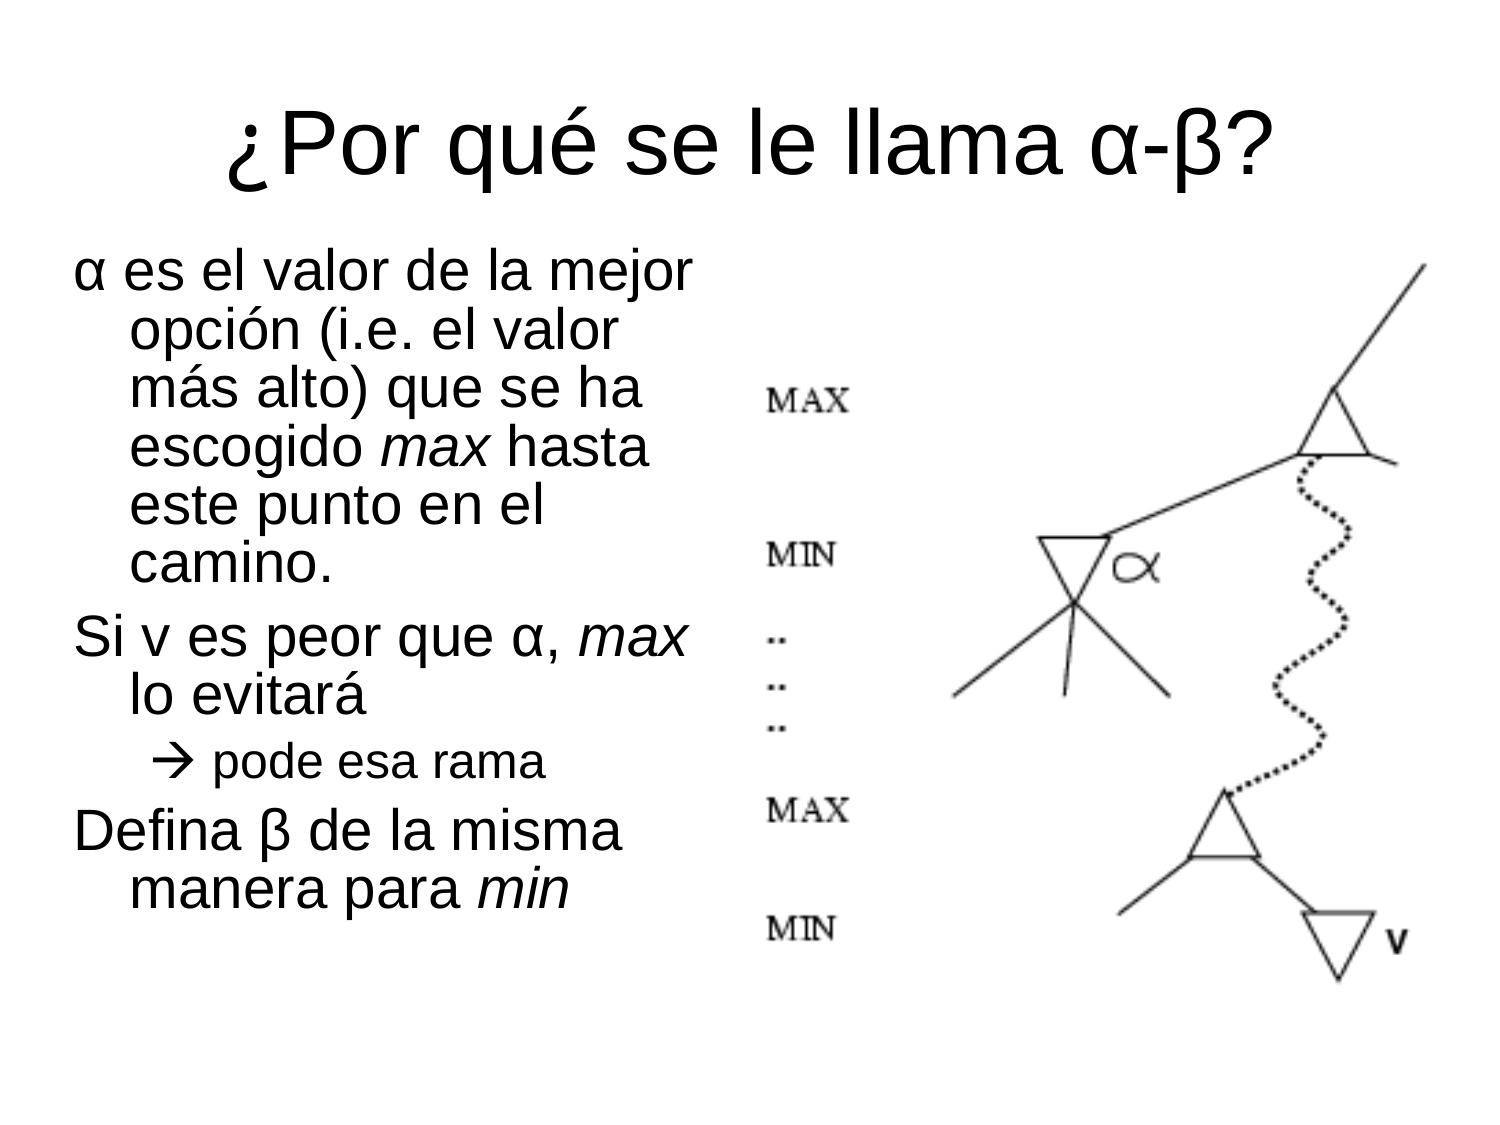

# ¿Por qué se le llama α-β?
α es el valor de la mejor opción (i.e. el valor más alto) que se ha escogido max hasta este punto en el camino.
Si v es peor que α, max lo evitará
 pode esa rama
Defina β de la misma manera para min